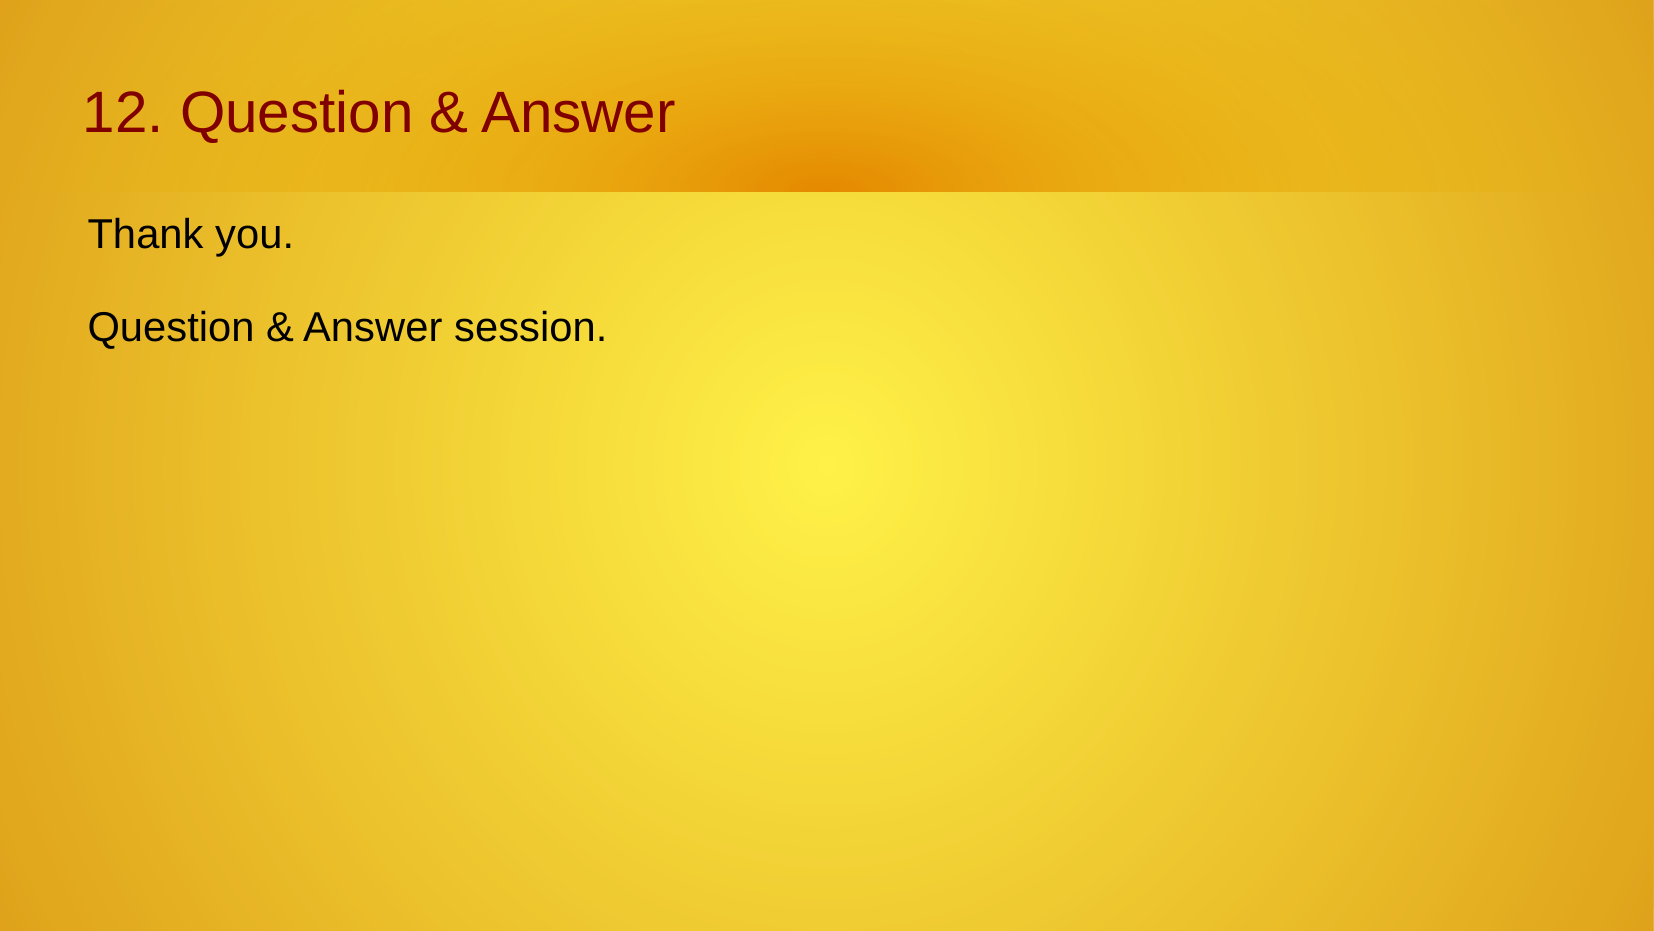

# 12. Question & Answer
Thank you.
Question & Answer session.